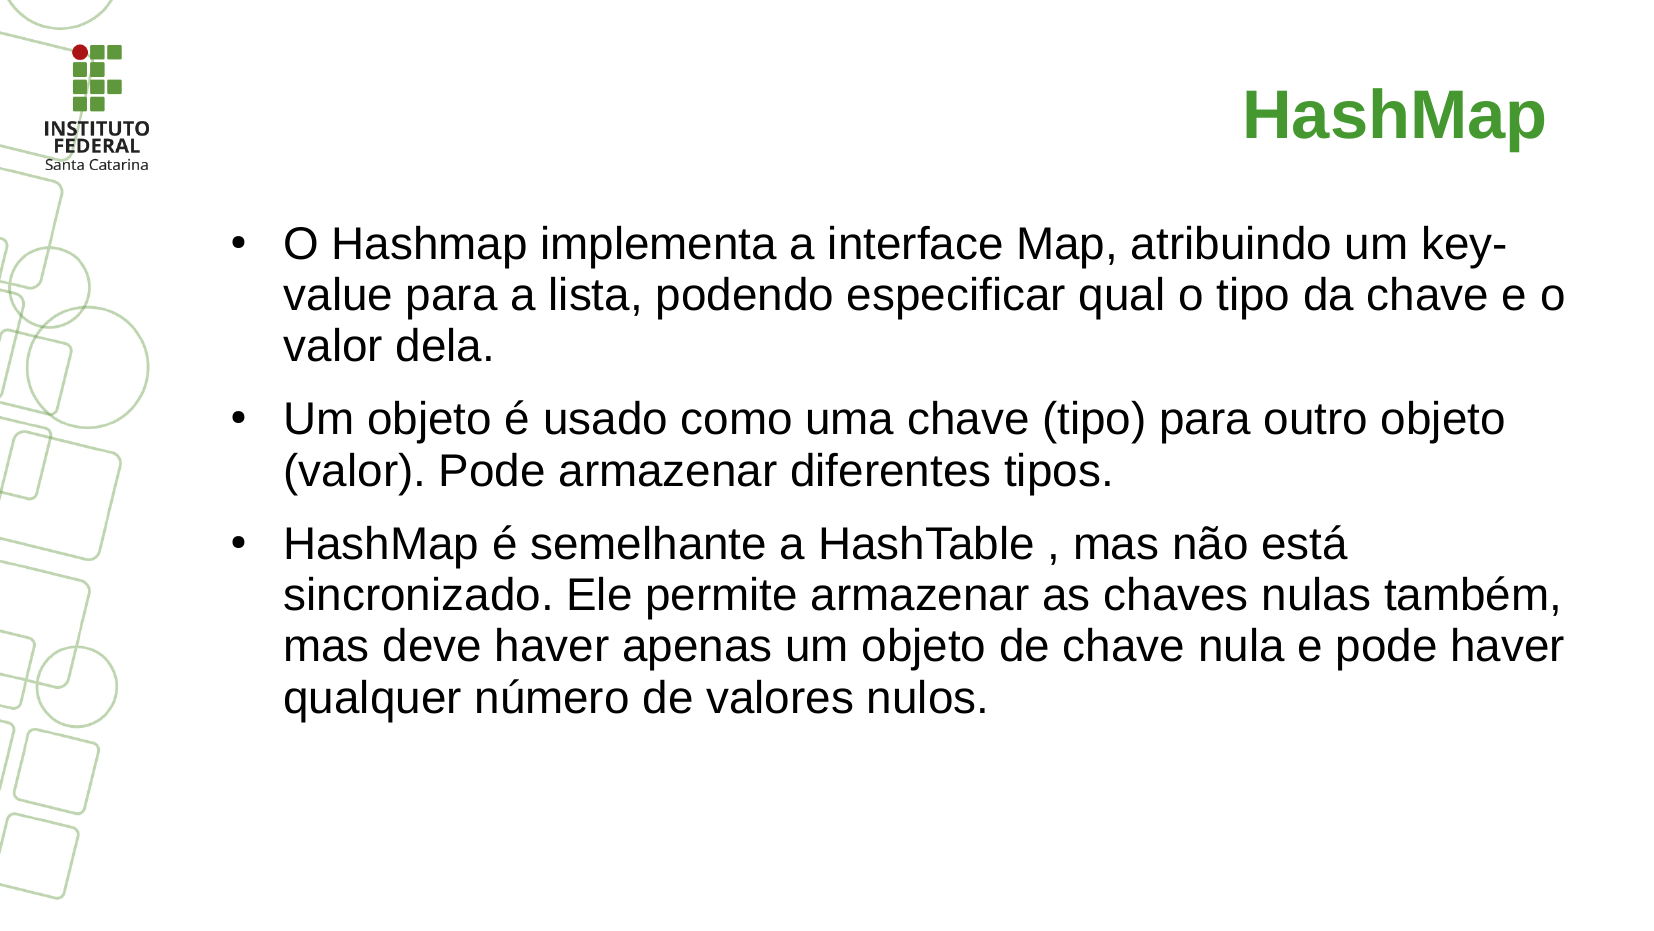

HashMap
# O Hashmap implementa a interface Map, atribuindo um key-value para a lista, podendo especificar qual o tipo da chave e o valor dela.
Um objeto é usado como uma chave (tipo) para outro objeto (valor). Pode armazenar diferentes tipos.
HashMap é semelhante a HashTable , mas não está sincronizado. Ele permite armazenar as chaves nulas também, mas deve haver apenas um objeto de chave nula e pode haver qualquer número de valores nulos.